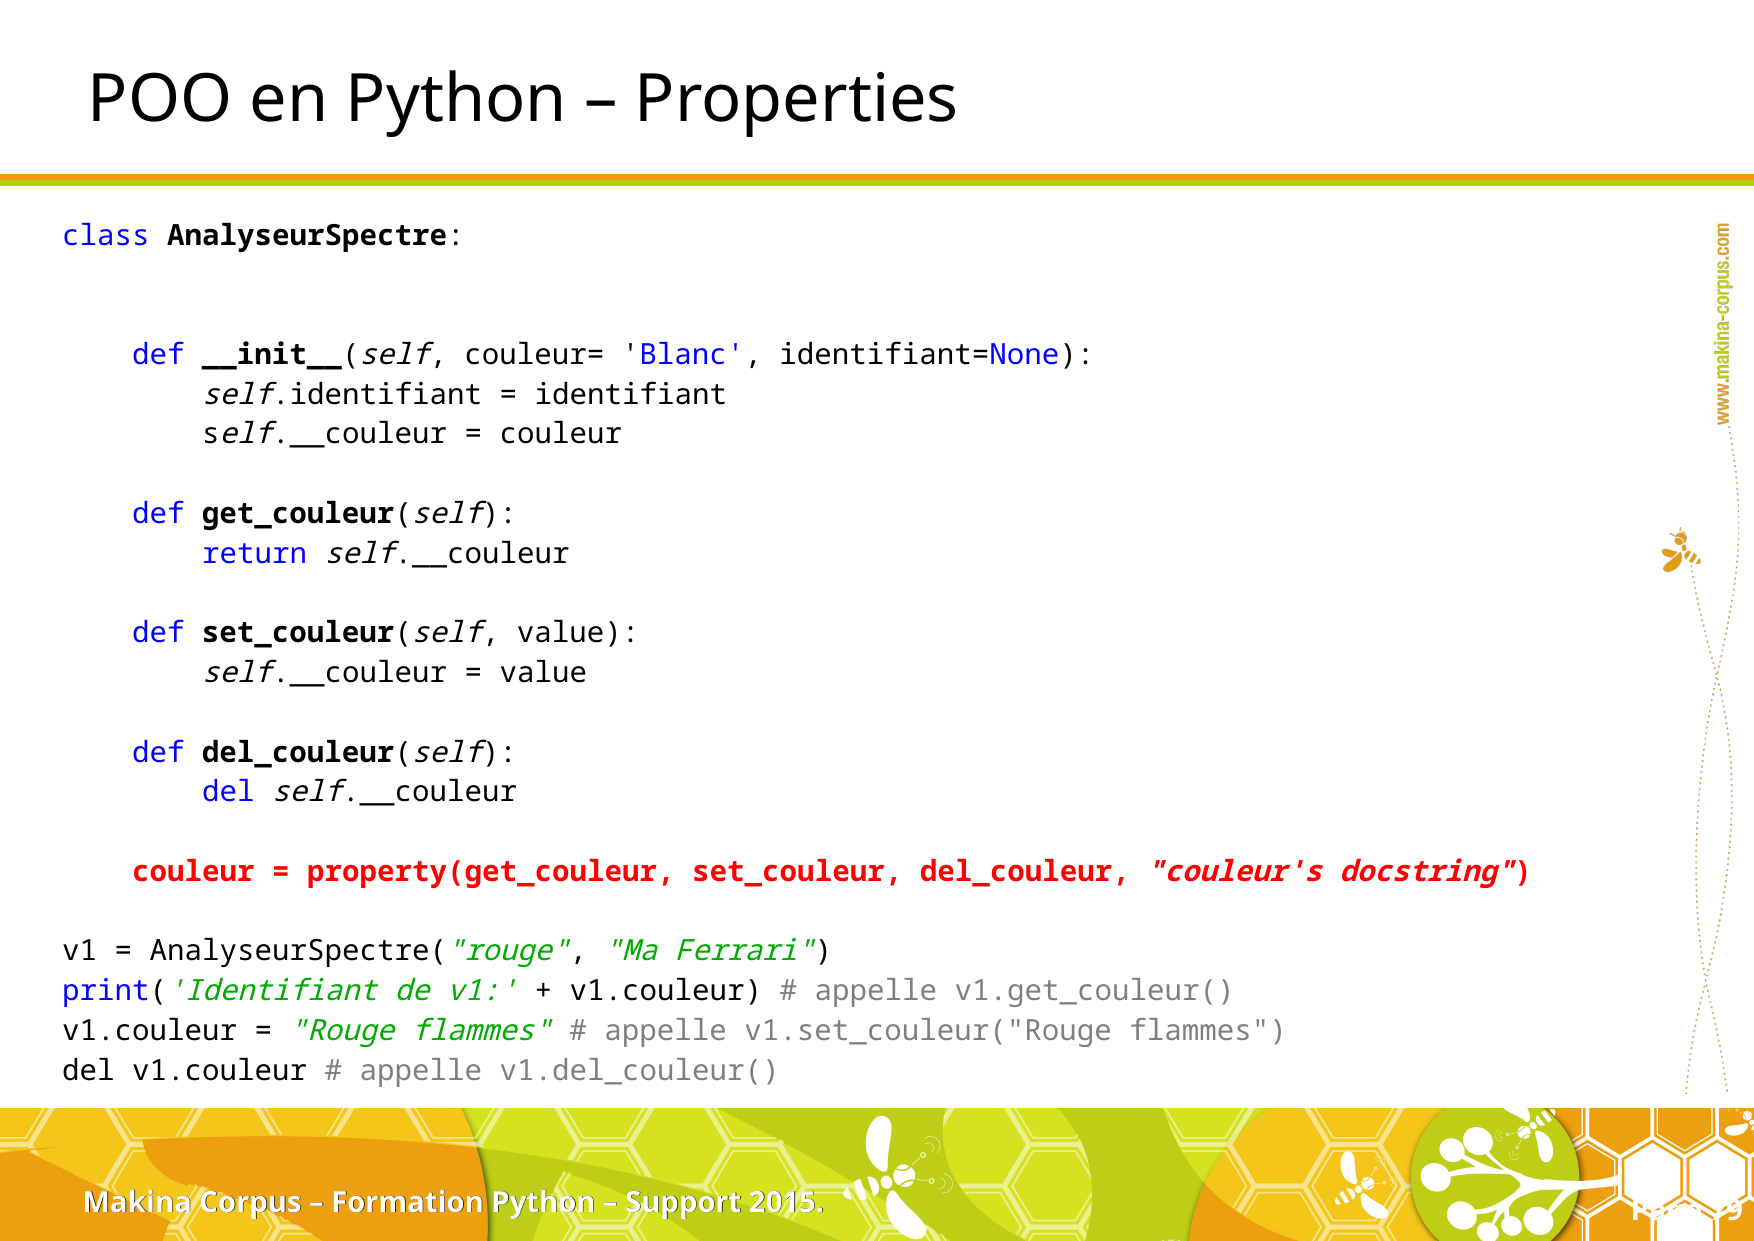

# POO en Python – Properties
class AnalyseurSpectre:
 def __init__(self, couleur= 'Blanc', identifiant=None):
 self.identifiant = identifiant
 self.__couleur = couleur
 def get_couleur(self):
 return self.__couleur
 def set_couleur(self, value):
 self.__couleur = value
 def del_couleur(self):
 del self.__couleur
 couleur = property(get_couleur, set_couleur, del_couleur, "couleur's docstring")
v1 = AnalyseurSpectre("rouge", "Ma Ferrari")
print('Identifiant de v1:' + v1.couleur) # appelle v1.get_couleur()
v1.couleur = "Rouge flammes" # appelle v1.set_couleur("Rouge flammes")
del v1.couleur # appelle v1.del_couleur()
tesg
79